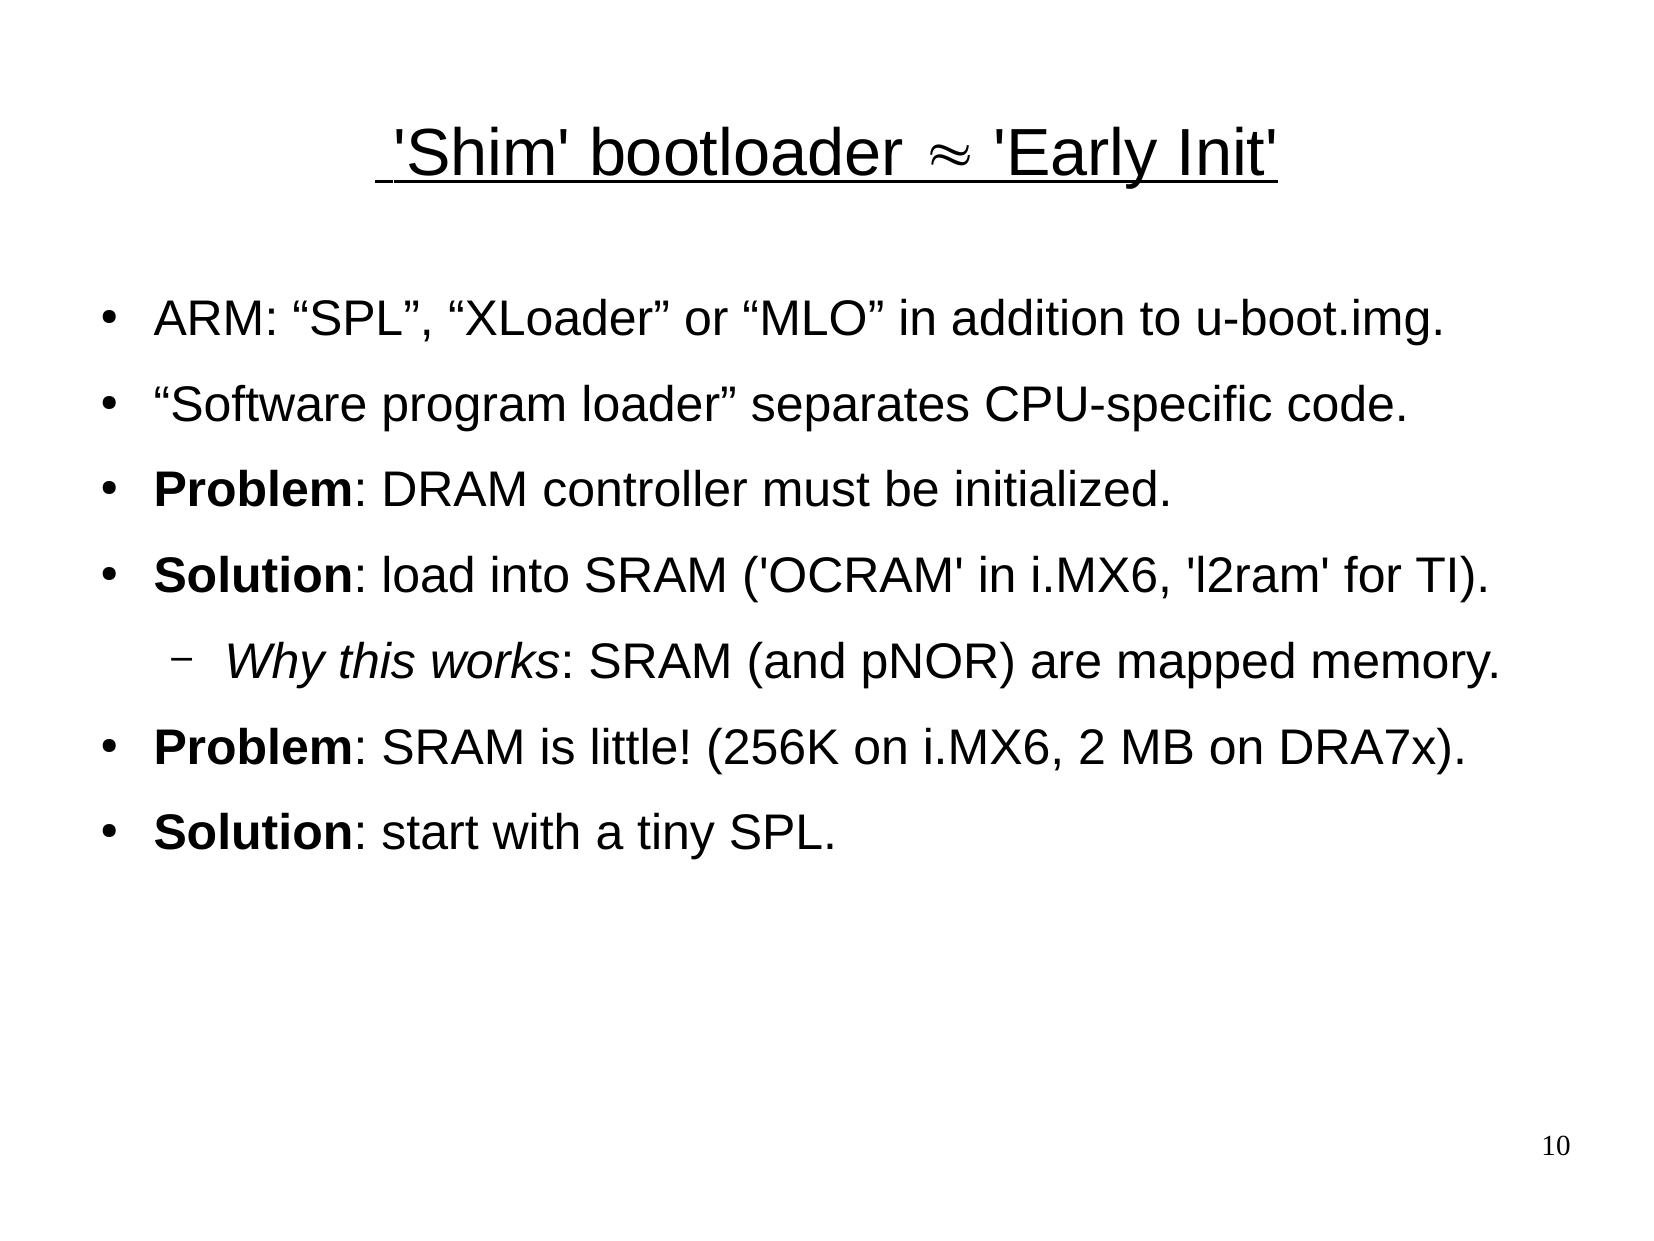

# 'Shim' bootloader » 'Early Init'
ARM: “SPL”, “XLoader” or “MLO” in addition to u-boot.img.
“Software program loader” separates CPU-specific code.
Problem: DRAM controller must be initialized.
Solution: load into SRAM ('OCRAM' in i.MX6, 'l2ram' for TI).
Why this works: SRAM (and pNOR) are mapped memory.
Problem: SRAM is little! (256K on i.MX6, 2 MB on DRA7x).
Solution: start with a tiny SPL.
10